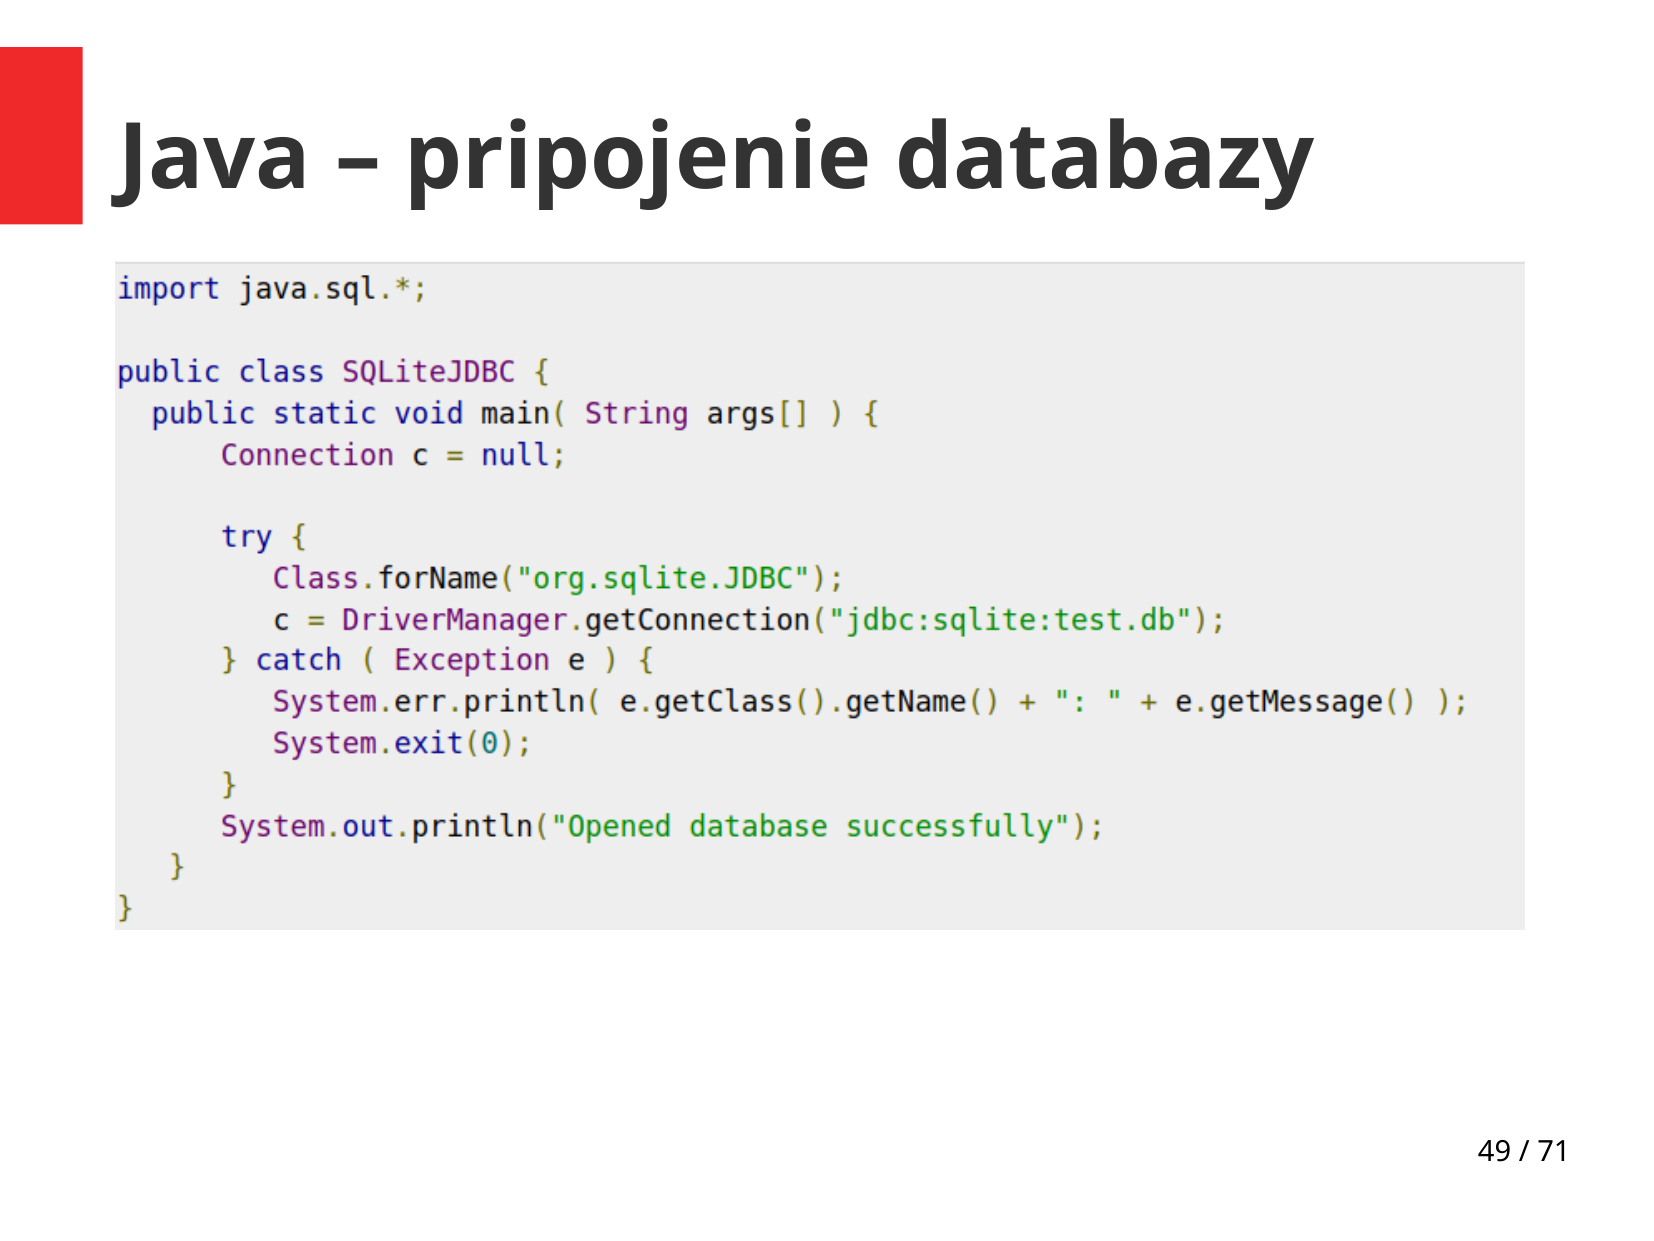

# Java – pripojenie databazy
J
49